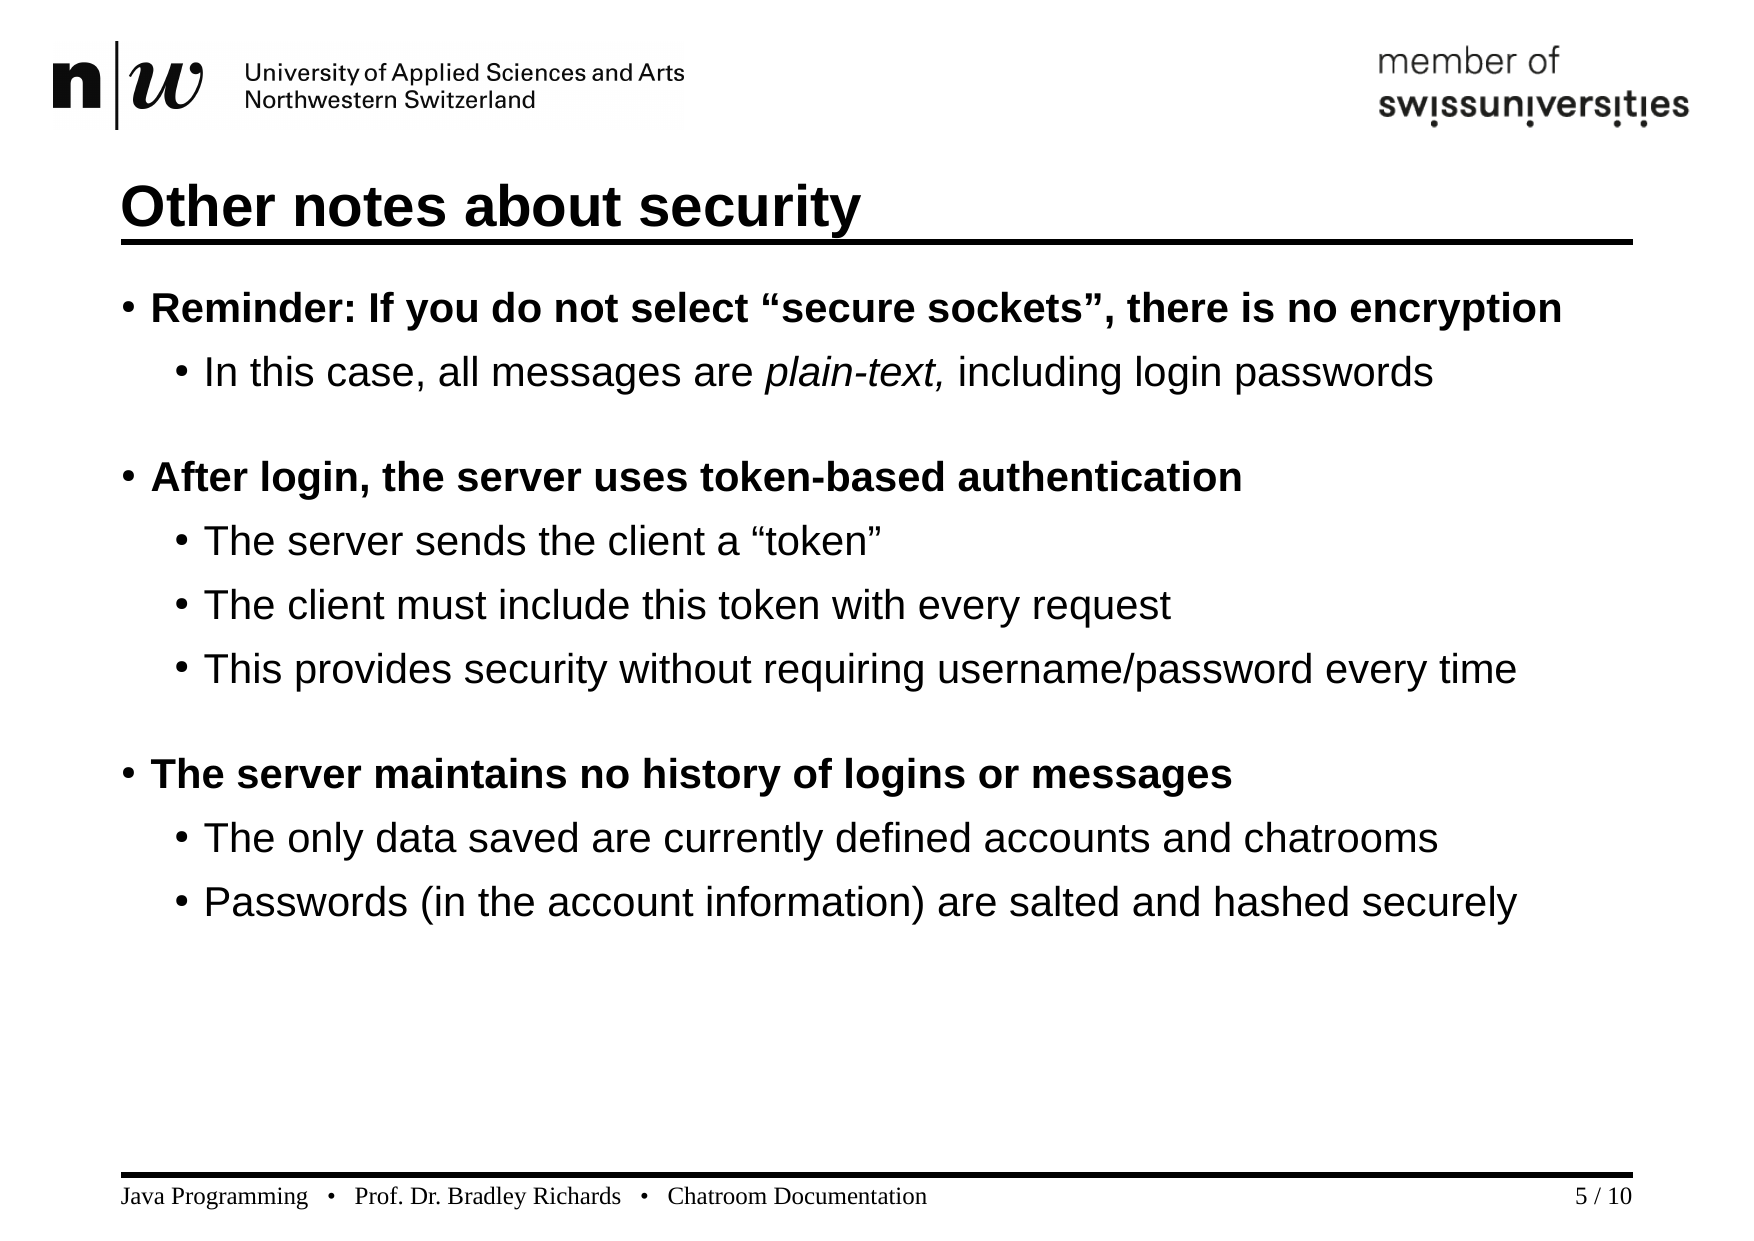

# Other notes about security
Reminder: If you do not select “secure sockets”, there is no encryption
In this case, all messages are plain-text, including login passwords
After login, the server uses token-based authentication
The server sends the client a “token”
The client must include this token with every request
This provides security without requiring username/password every time
The server maintains no history of logins or messages
The only data saved are currently defined accounts and chatrooms
Passwords (in the account information) are salted and hashed securely
Java Programming • Prof. Dr. Bradley Richards • Chatroom Documentation
5